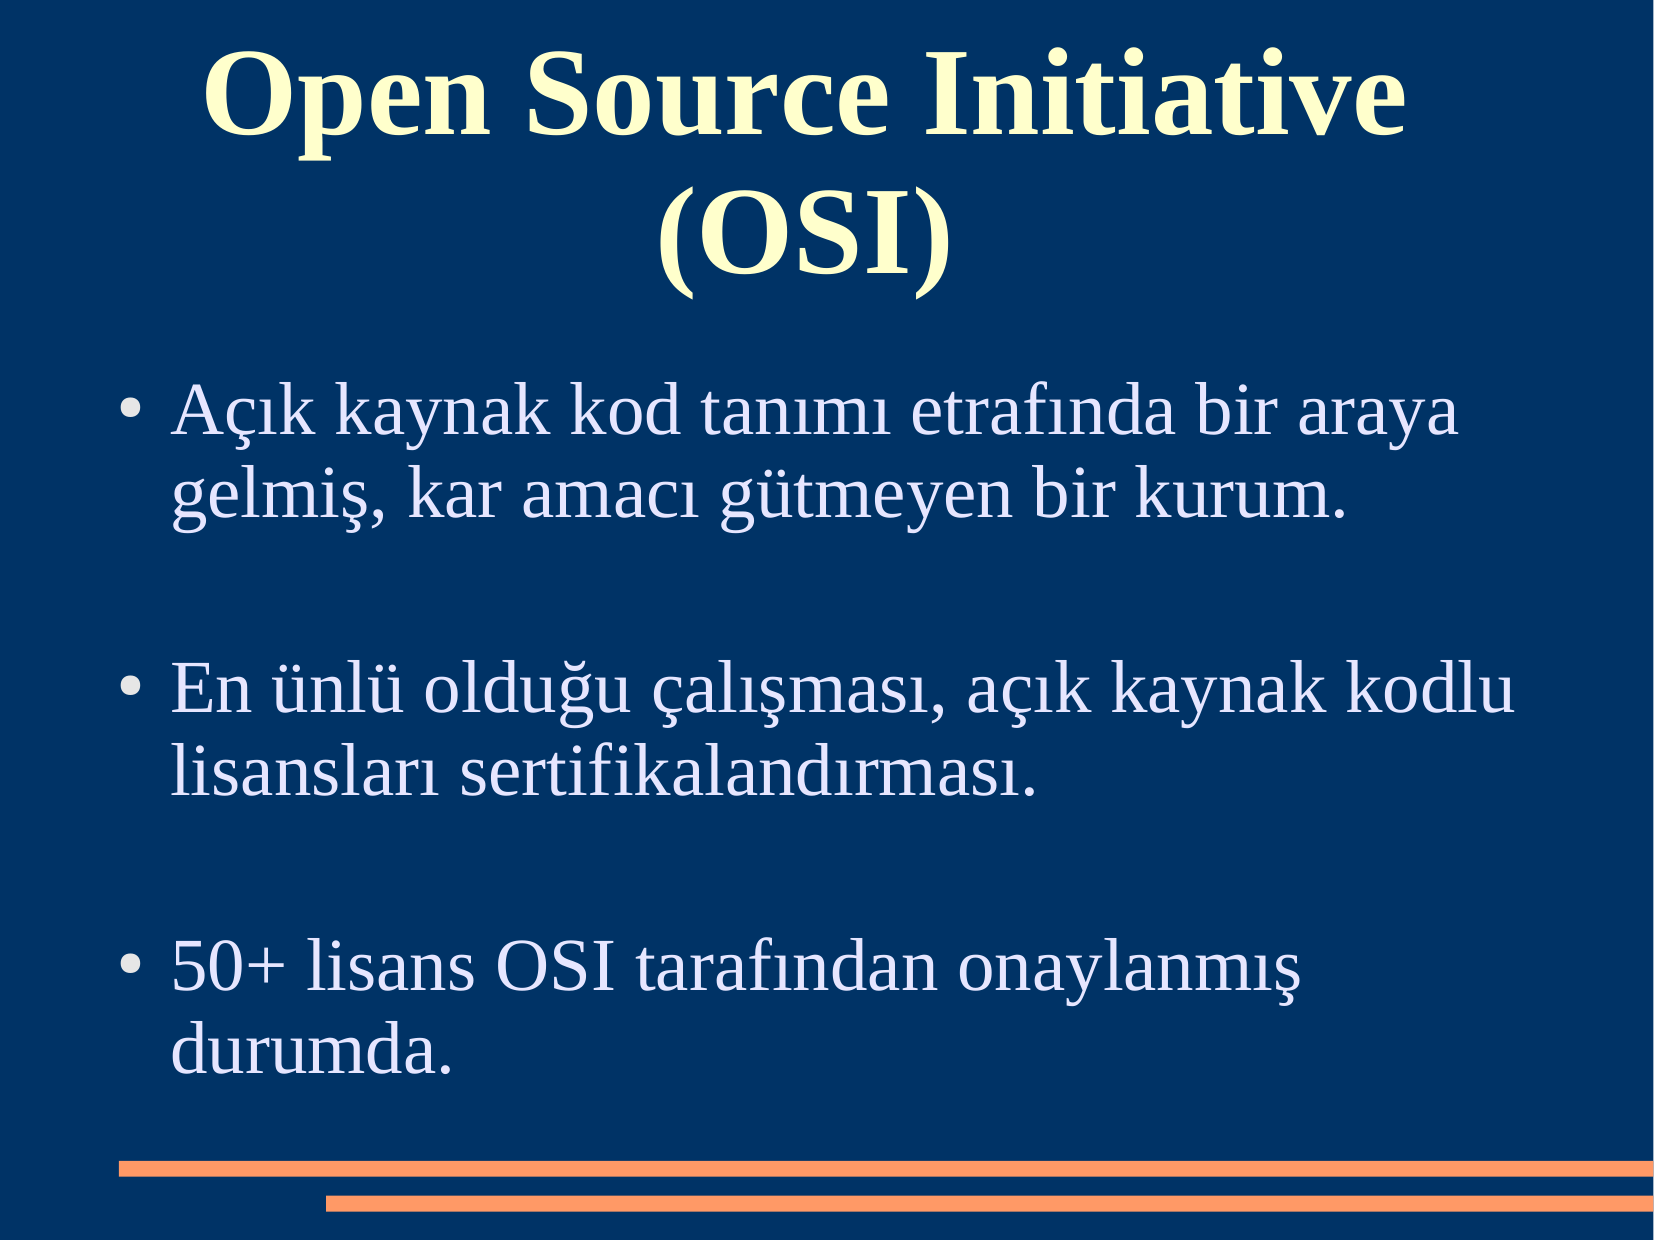

# Open Source Initiative (OSI)
Açık kaynak kod tanımı etrafında bir araya gelmiş, kar amacı gütmeyen bir kurum.
En ünlü olduğu çalışması, açık kaynak kodlu lisansları sertifikalandırması.
50+ lisans OSI tarafından onaylanmış durumda.